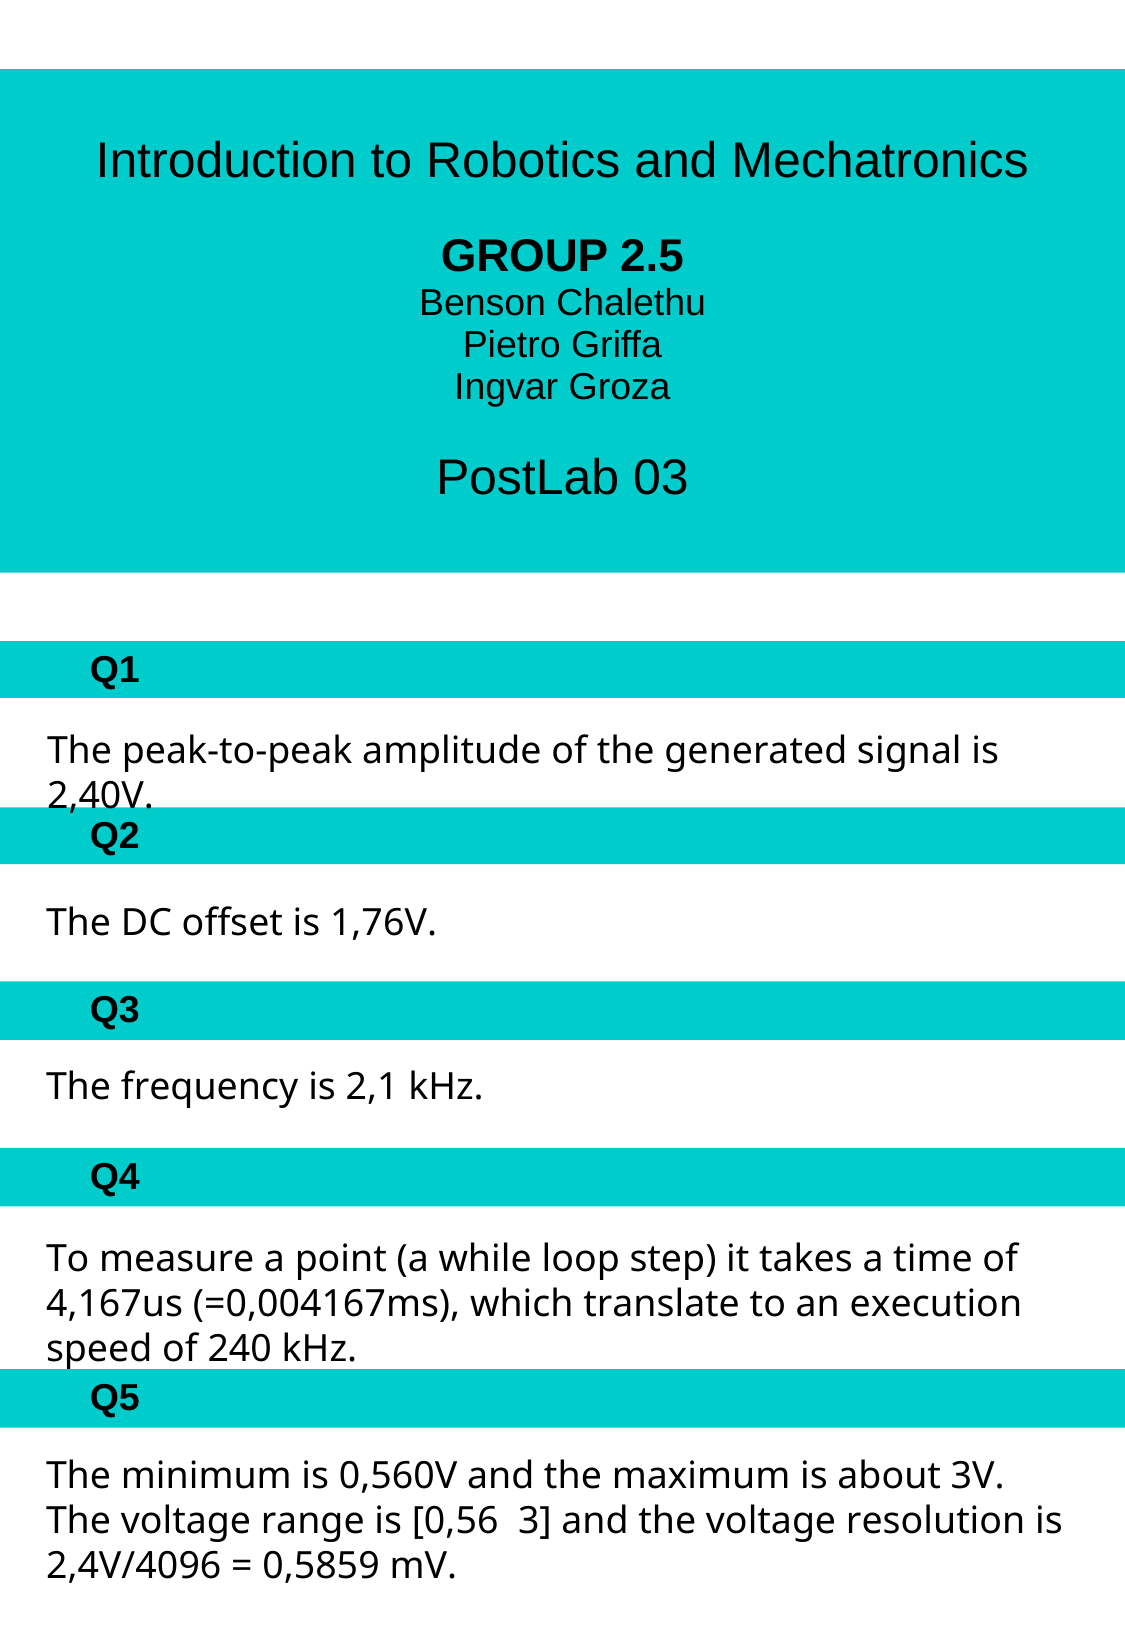

Introduction to Robotics and Mechatronics
GROUP 2.5
Benson Chalethu
Pietro Griffa
Ingvar Groza
PostLab 03
	Q1
The peak-to-peak amplitude of the generated signal is 2,40V.
	Q2
The DC offset is 1,76V.
	Q3
The frequency is 2,1 kHz.
	Q4
To measure a point (a while loop step) it takes a time of 4,167us (=0,004167ms), which translate to an execution speed of 240 kHz.
	Q5
The minimum is 0,560V and the maximum is about 3V. The voltage range is [0,56 3] and the voltage resolution is 2,4V/4096 = 0,5859 mV.